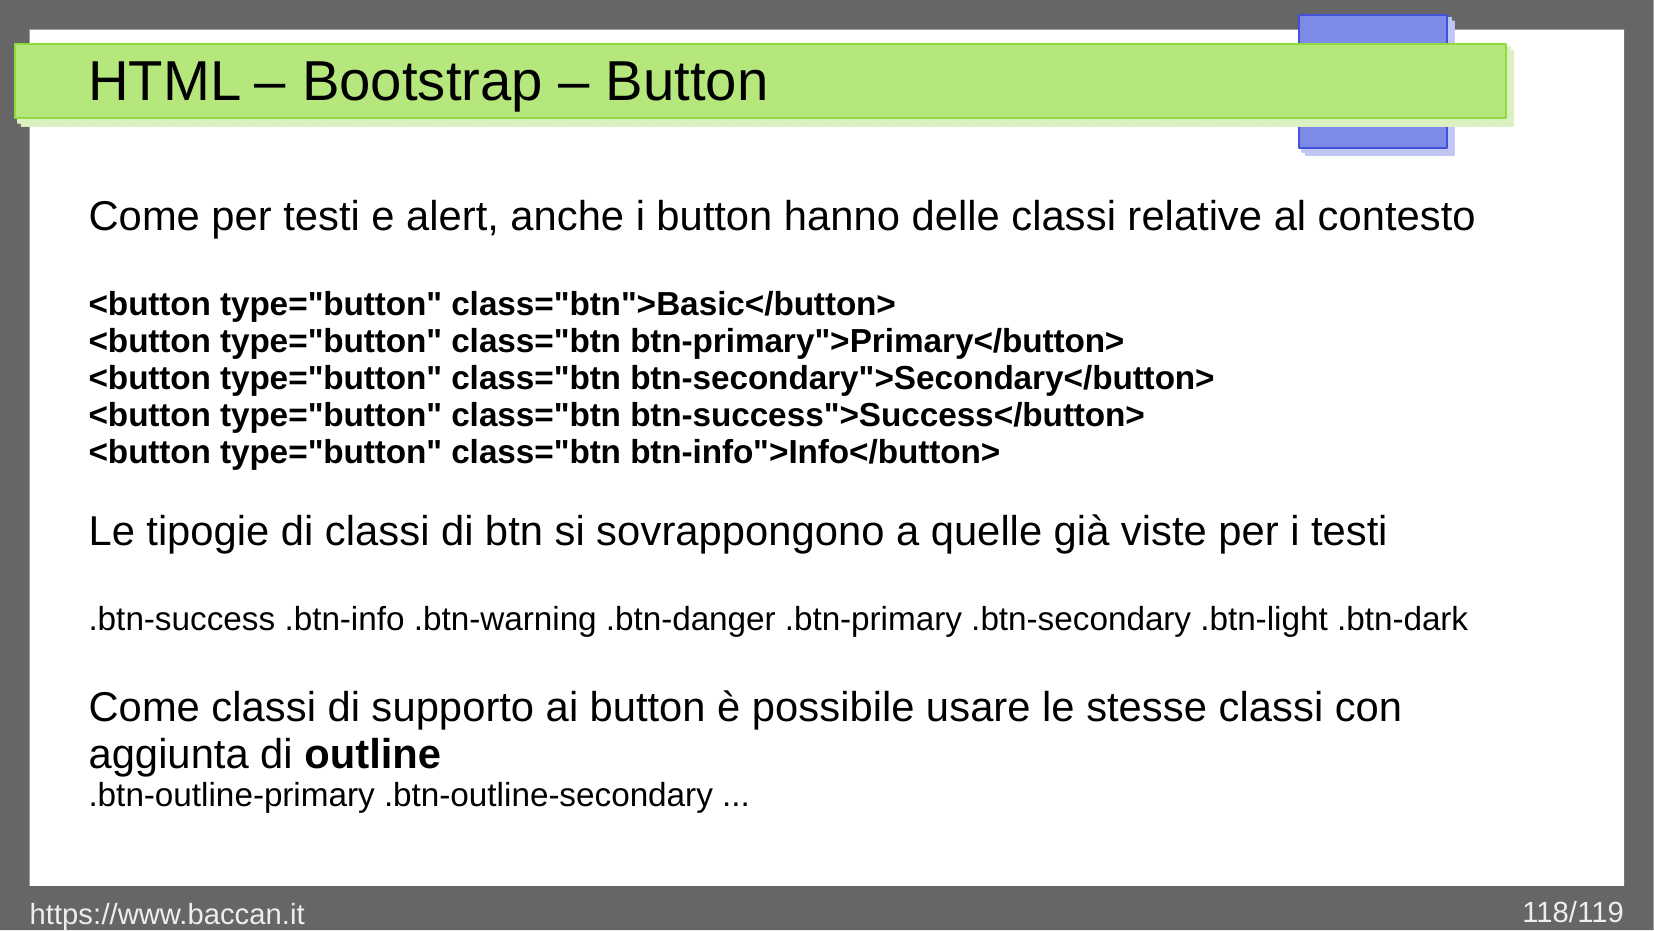

# HTML – Bootstrap – Button
Come per testi e alert, anche i button hanno delle classi relative al contesto
<button type="button" class="btn">Basic</button>
<button type="button" class="btn btn-primary">Primary</button>
<button type="button" class="btn btn-secondary">Secondary</button>
<button type="button" class="btn btn-success">Success</button>
<button type="button" class="btn btn-info">Info</button>
Le tipogie di classi di btn si sovrappongono a quelle già viste per i testi
.btn-success .btn-info .btn-warning .btn-danger .btn-primary .btn-secondary .btn-light .btn-dark
Come classi di supporto ai button è possibile usare le stesse classi con aggiunta di outline
.btn-outline-primary .btn-outline-secondary ...
118
https://www.baccan.it